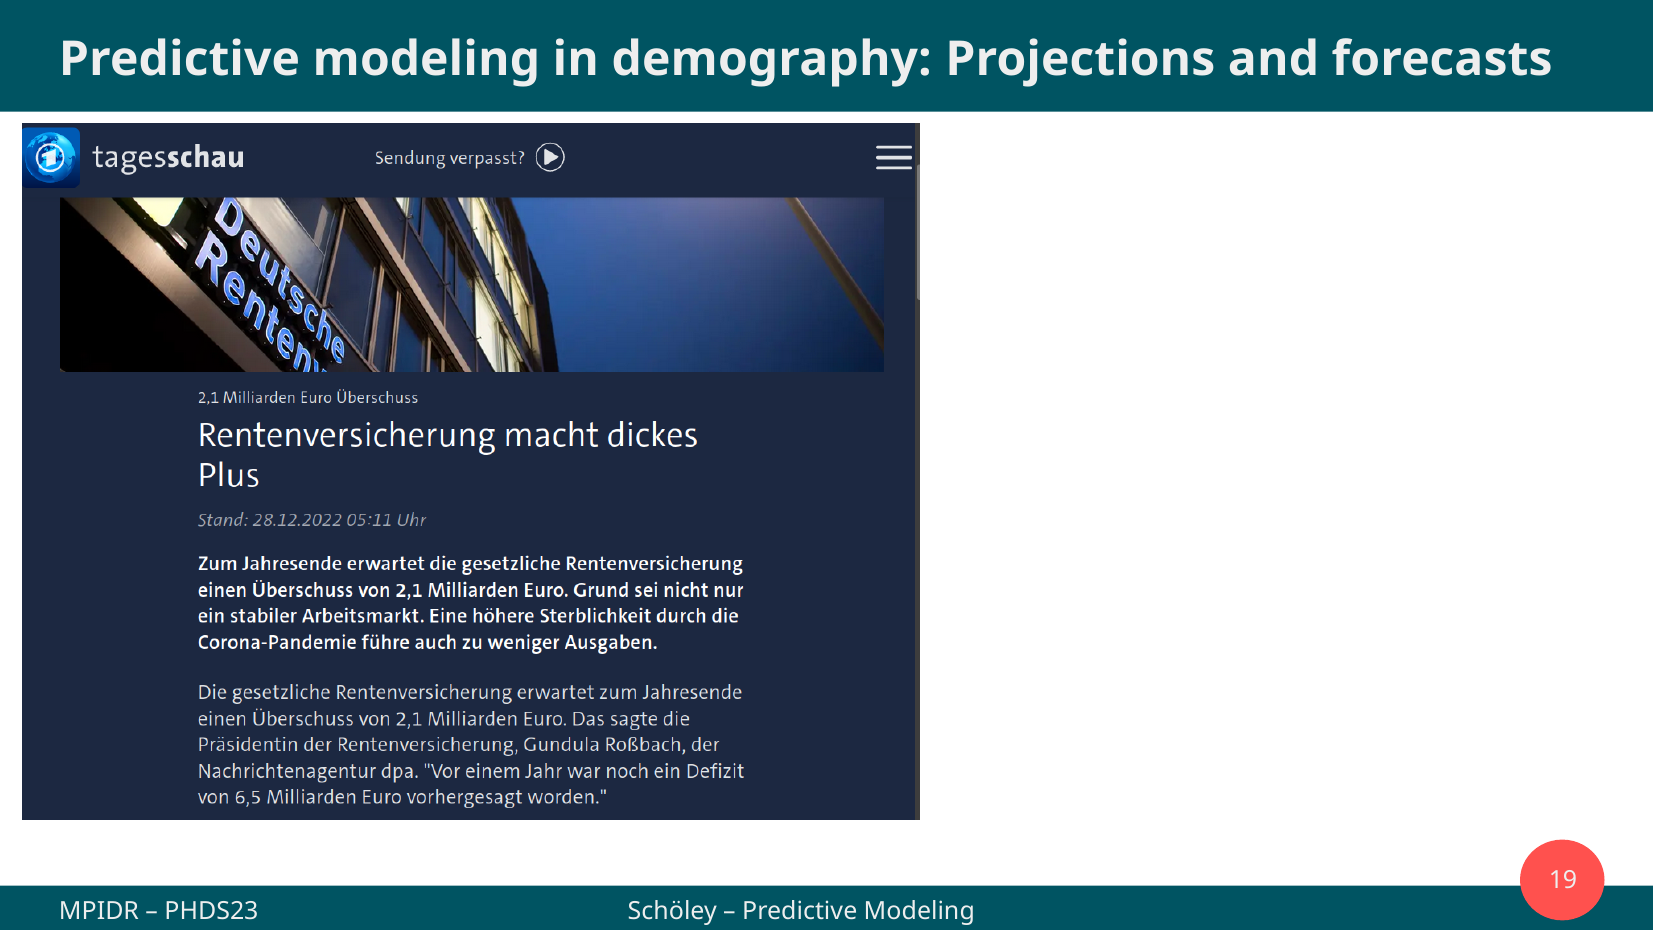

# Predictive modeling in demography: Projections and forecasts
19
MPIDR – PHDS23
Schöley – Predictive Modeling